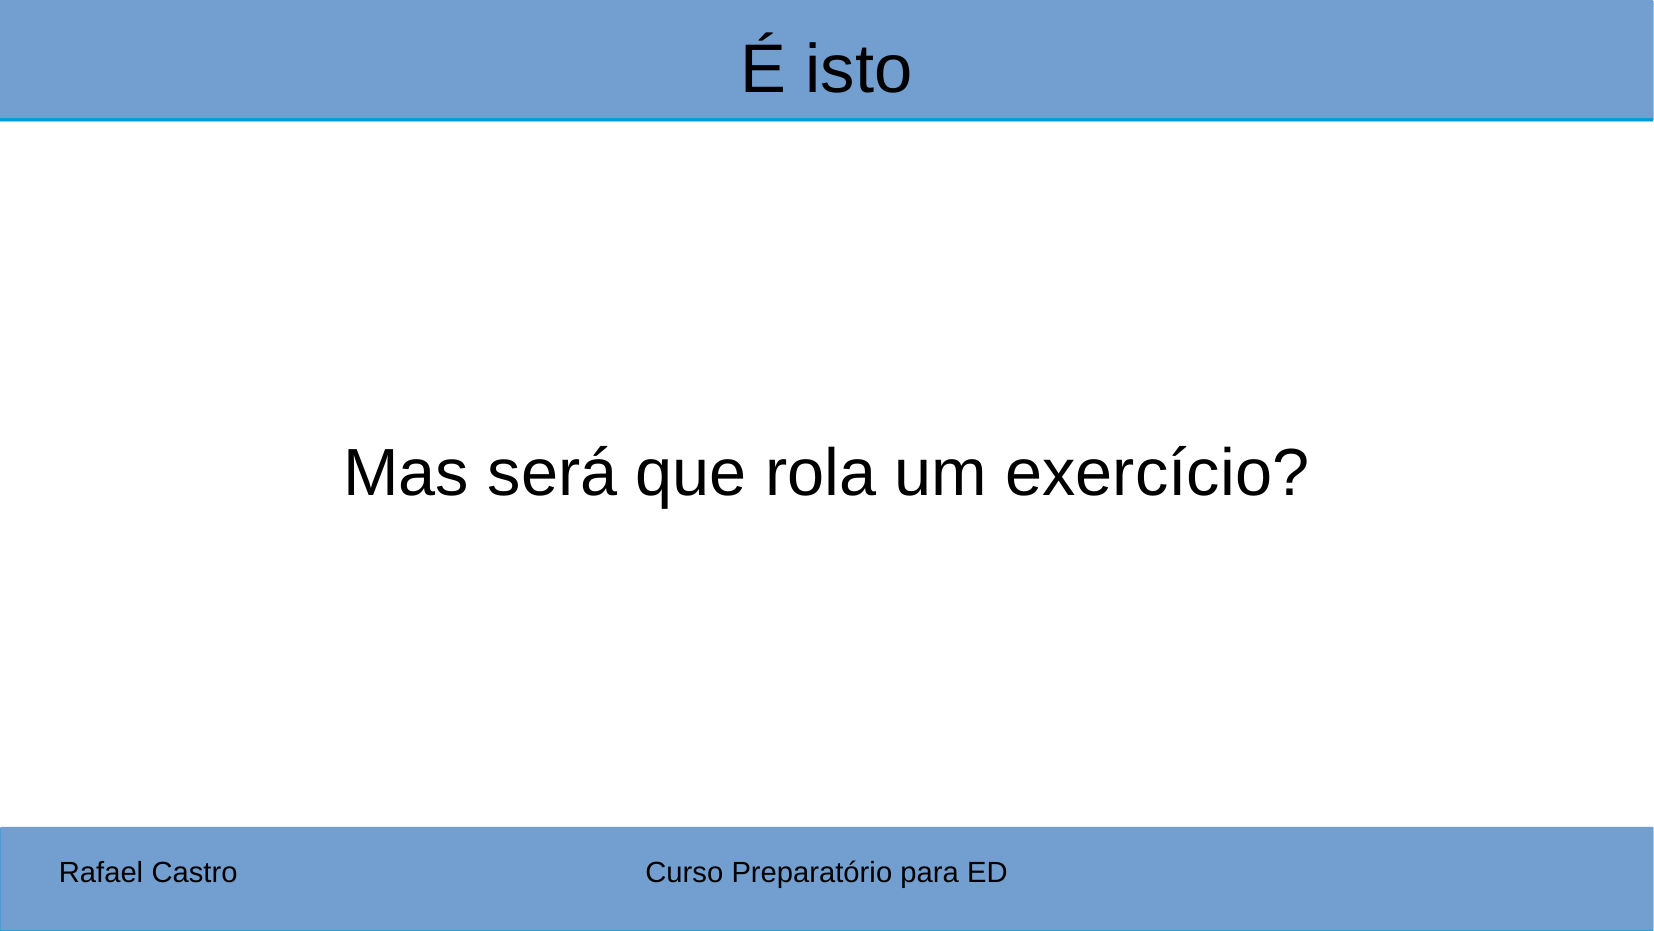

# É isto
Mas será que rola um exercício?
Curso Preparatório para ED